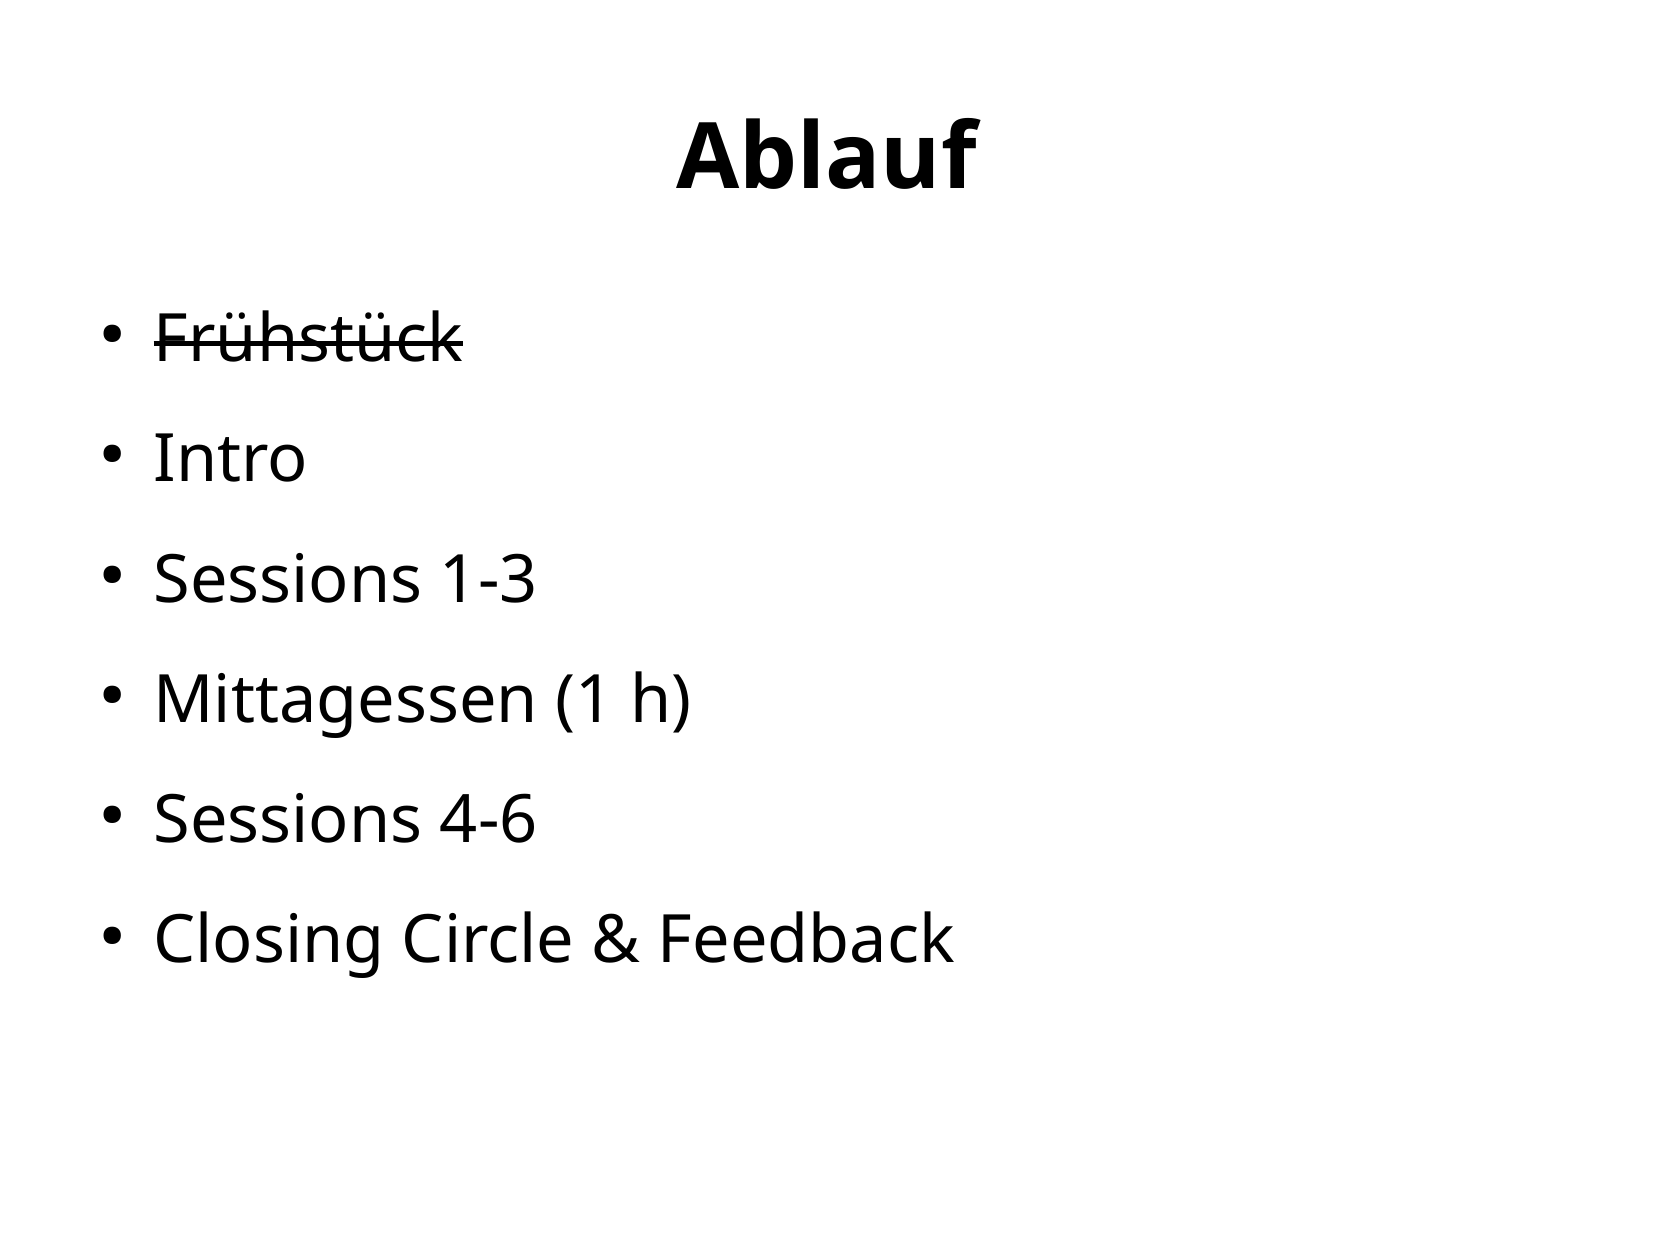

# Ablauf
Frühstück
Intro
Sessions 1-3
Mittagessen (1 h)
Sessions 4-6
Closing Circle & Feedback